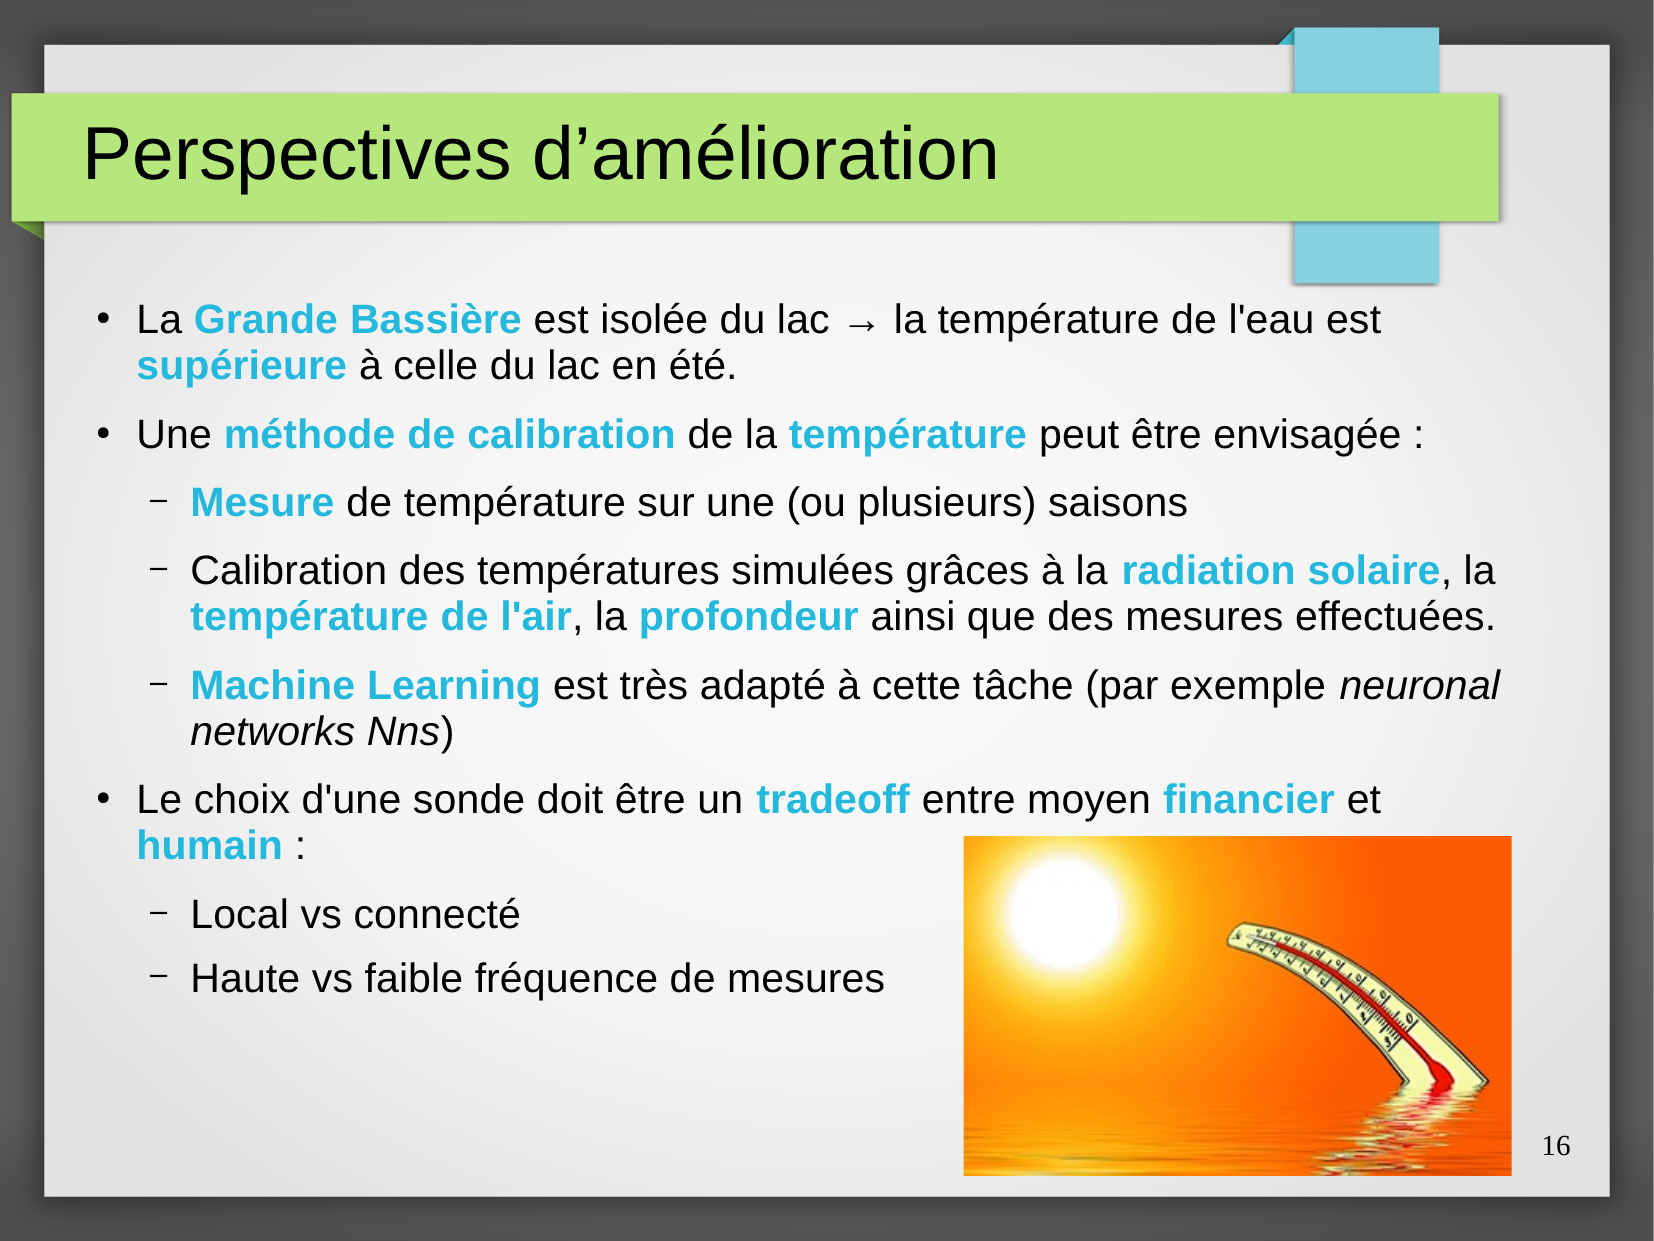

# Perspectives d’amélioration
La Grande Bassière est isolée du lac → la température de l'eau est supérieure à celle du lac en été.
Une méthode de calibration de la température peut être envisagée :
Mesure de température sur une (ou plusieurs) saisons
Calibration des températures simulées grâces à la radiation solaire, la température de l'air, la profondeur ainsi que des mesures effectuées.
Machine Learning est très adapté à cette tâche (par exemple neuronal networks Nns)
Le choix d'une sonde doit être un tradeoff entre moyen financier et humain :
Local vs connecté
Haute vs faible fréquence de mesures
16